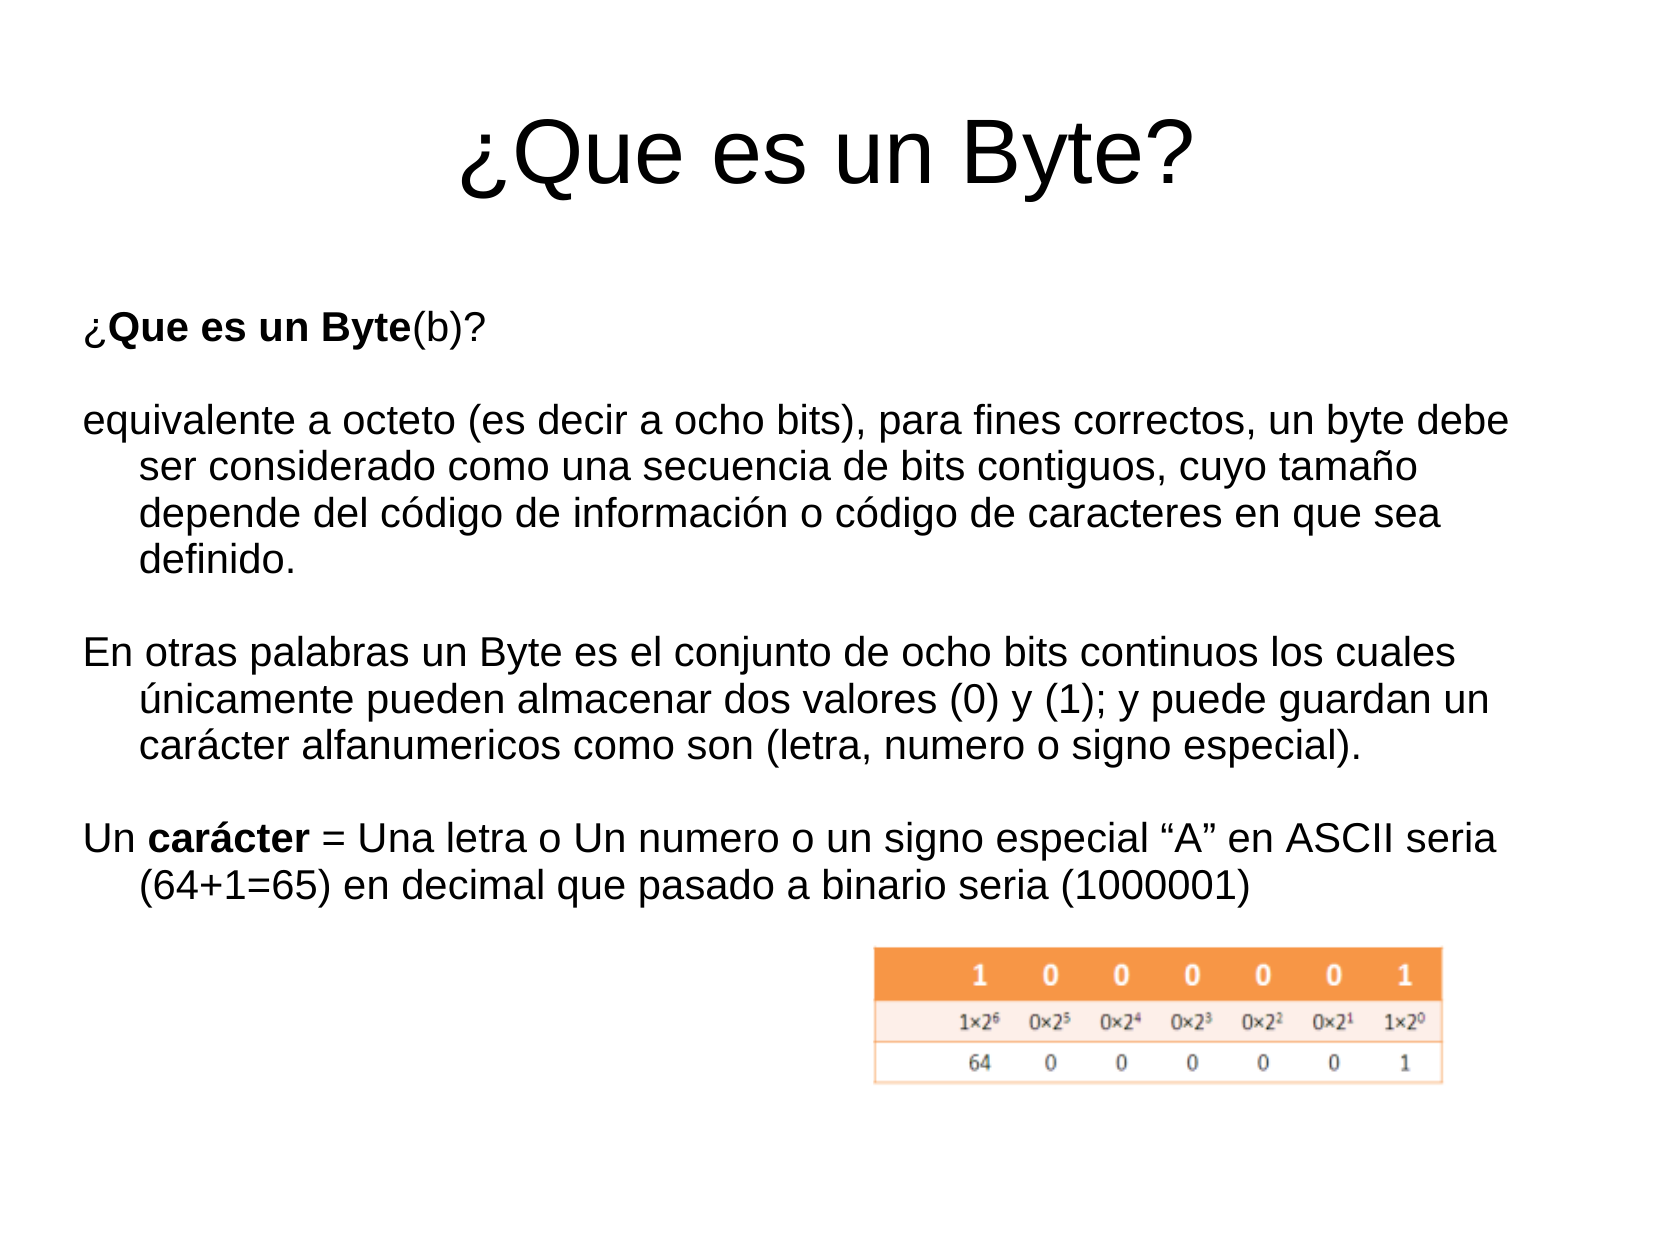

# ¿Que es un Byte?
¿Que es un Byte(b)?
equivalente a octeto (es decir a ocho bits), para fines correctos, un byte debe ser considerado como una secuencia de bits contiguos, cuyo tamaño depende del código de información o código de caracteres en que sea definido.
En otras palabras un Byte es el conjunto de ocho bits continuos los cuales únicamente pueden almacenar dos valores (0) y (1); y puede guardan un carácter alfanumericos como son (letra, numero o signo especial).
Un carácter = Una letra o Un numero o un signo especial “A” en ASCII seria (64+1=65) en decimal que pasado a binario seria (1000001)